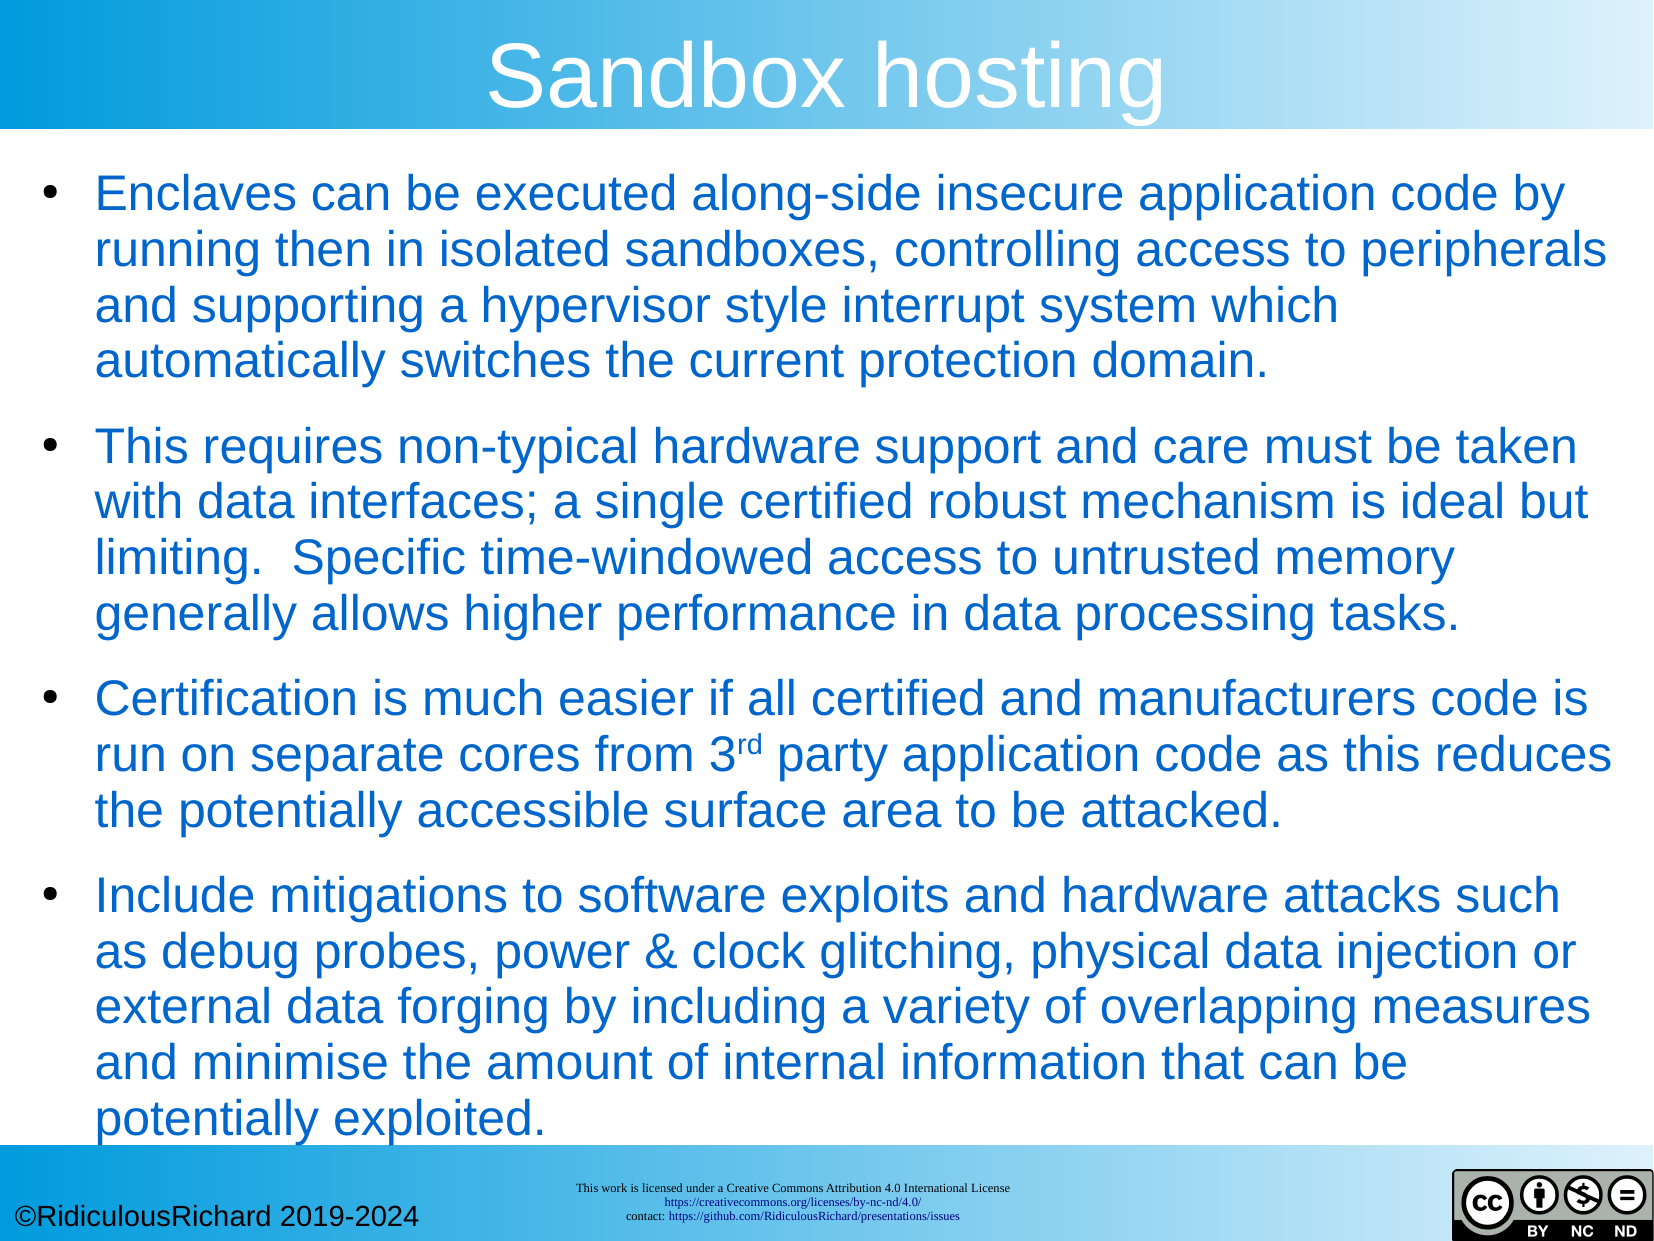

# Sandbox hosting
Enclaves can be executed along-side insecure application code by running then in isolated sandboxes, controlling access to peripherals and supporting a hypervisor style interrupt system which automatically switches the current protection domain.
This requires non-typical hardware support and care must be taken with data interfaces; a single certified robust mechanism is ideal but limiting. Specific time-windowed access to untrusted memory generally allows higher performance in data processing tasks.
Certification is much easier if all certified and manufacturers code is run on separate cores from 3rd party application code as this reduces the potentially accessible surface area to be attacked.
Include mitigations to software exploits and hardware attacks such as debug probes, power & clock glitching, physical data injection or external data forging by including a variety of overlapping measures and minimise the amount of internal information that can be potentially exploited.